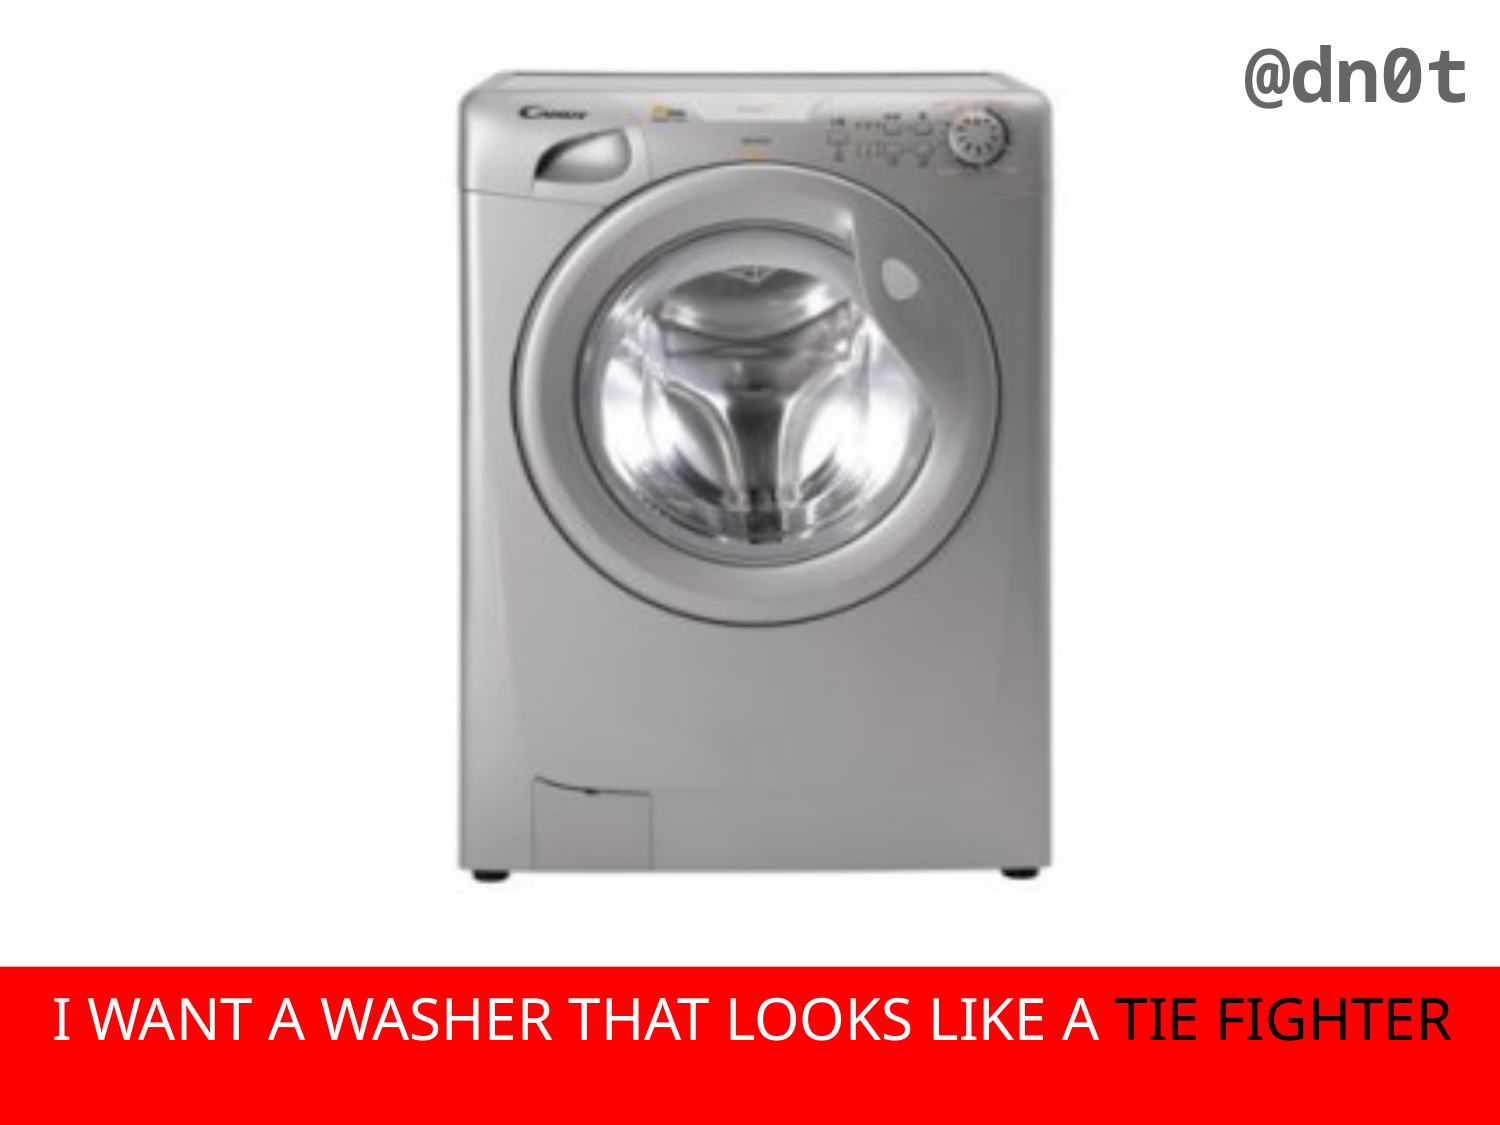

# I WANT A WASHER THAT LOOKS LIKE A TIE FIGHTER